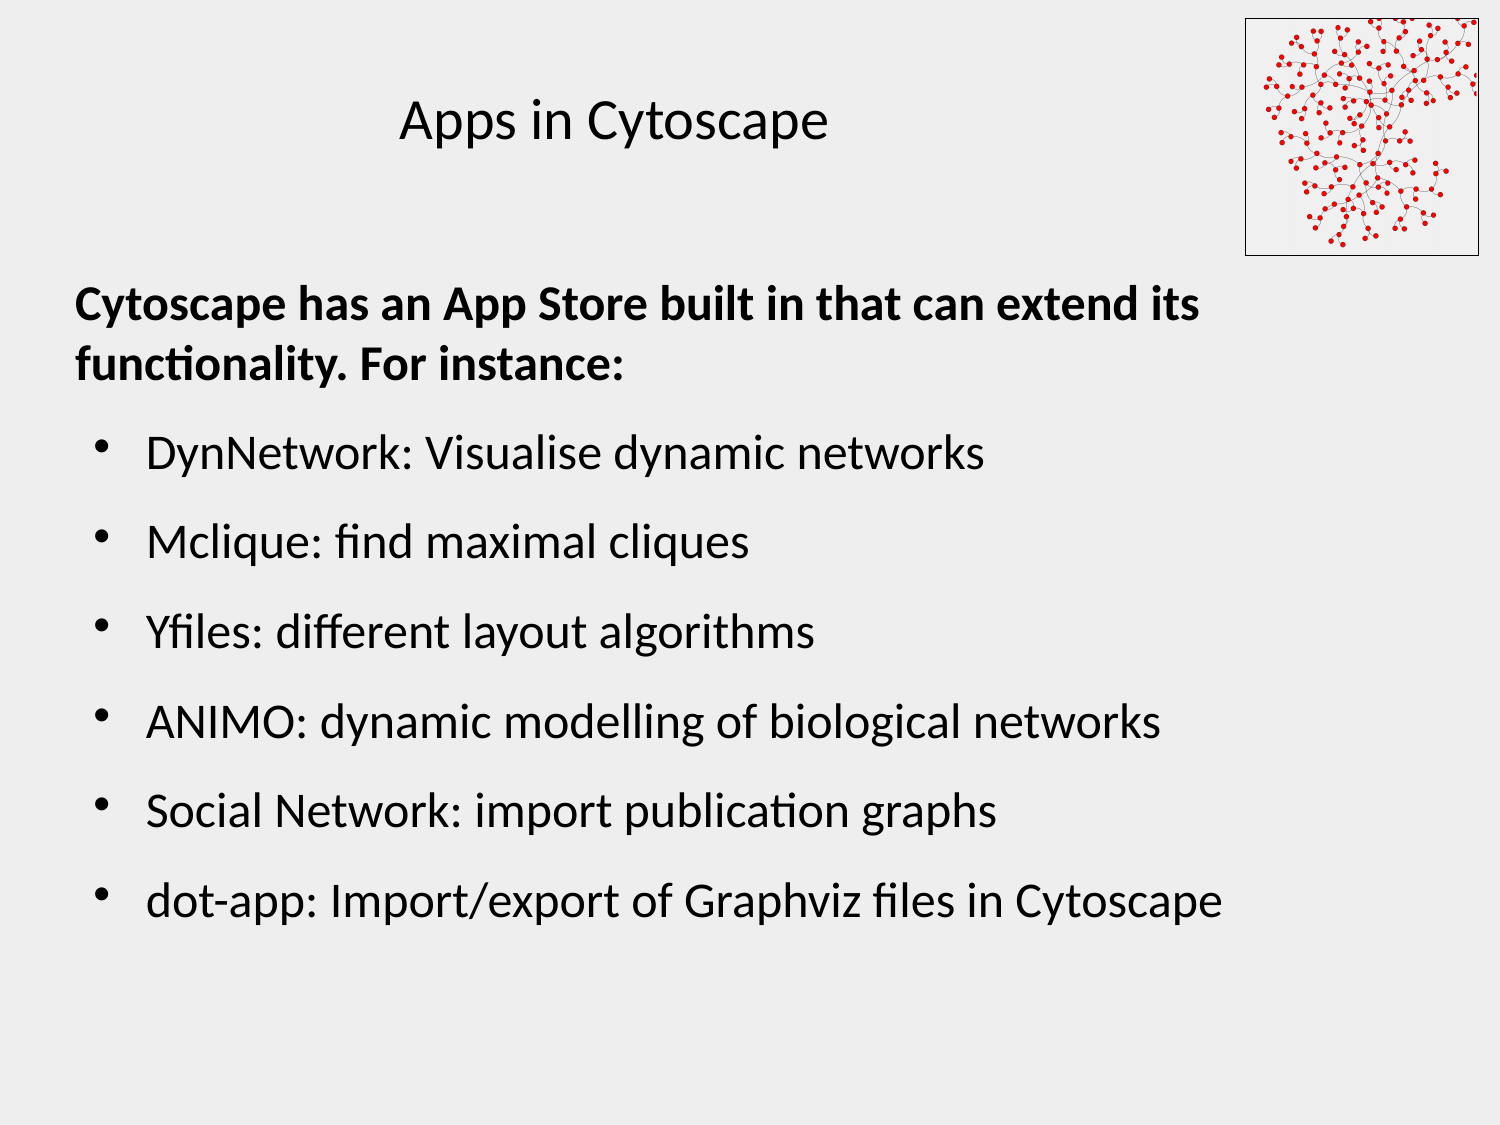

Apps in Cytoscape
Cytoscape has an App Store built in that can extend its functionality. For instance:
DynNetwork: Visualise dynamic networks
Mclique: find maximal cliques
Yfiles: different layout algorithms
ANIMO: dynamic modelling of biological networks
Social Network: import publication graphs
dot-app: Import/export of Graphviz files in Cytoscape